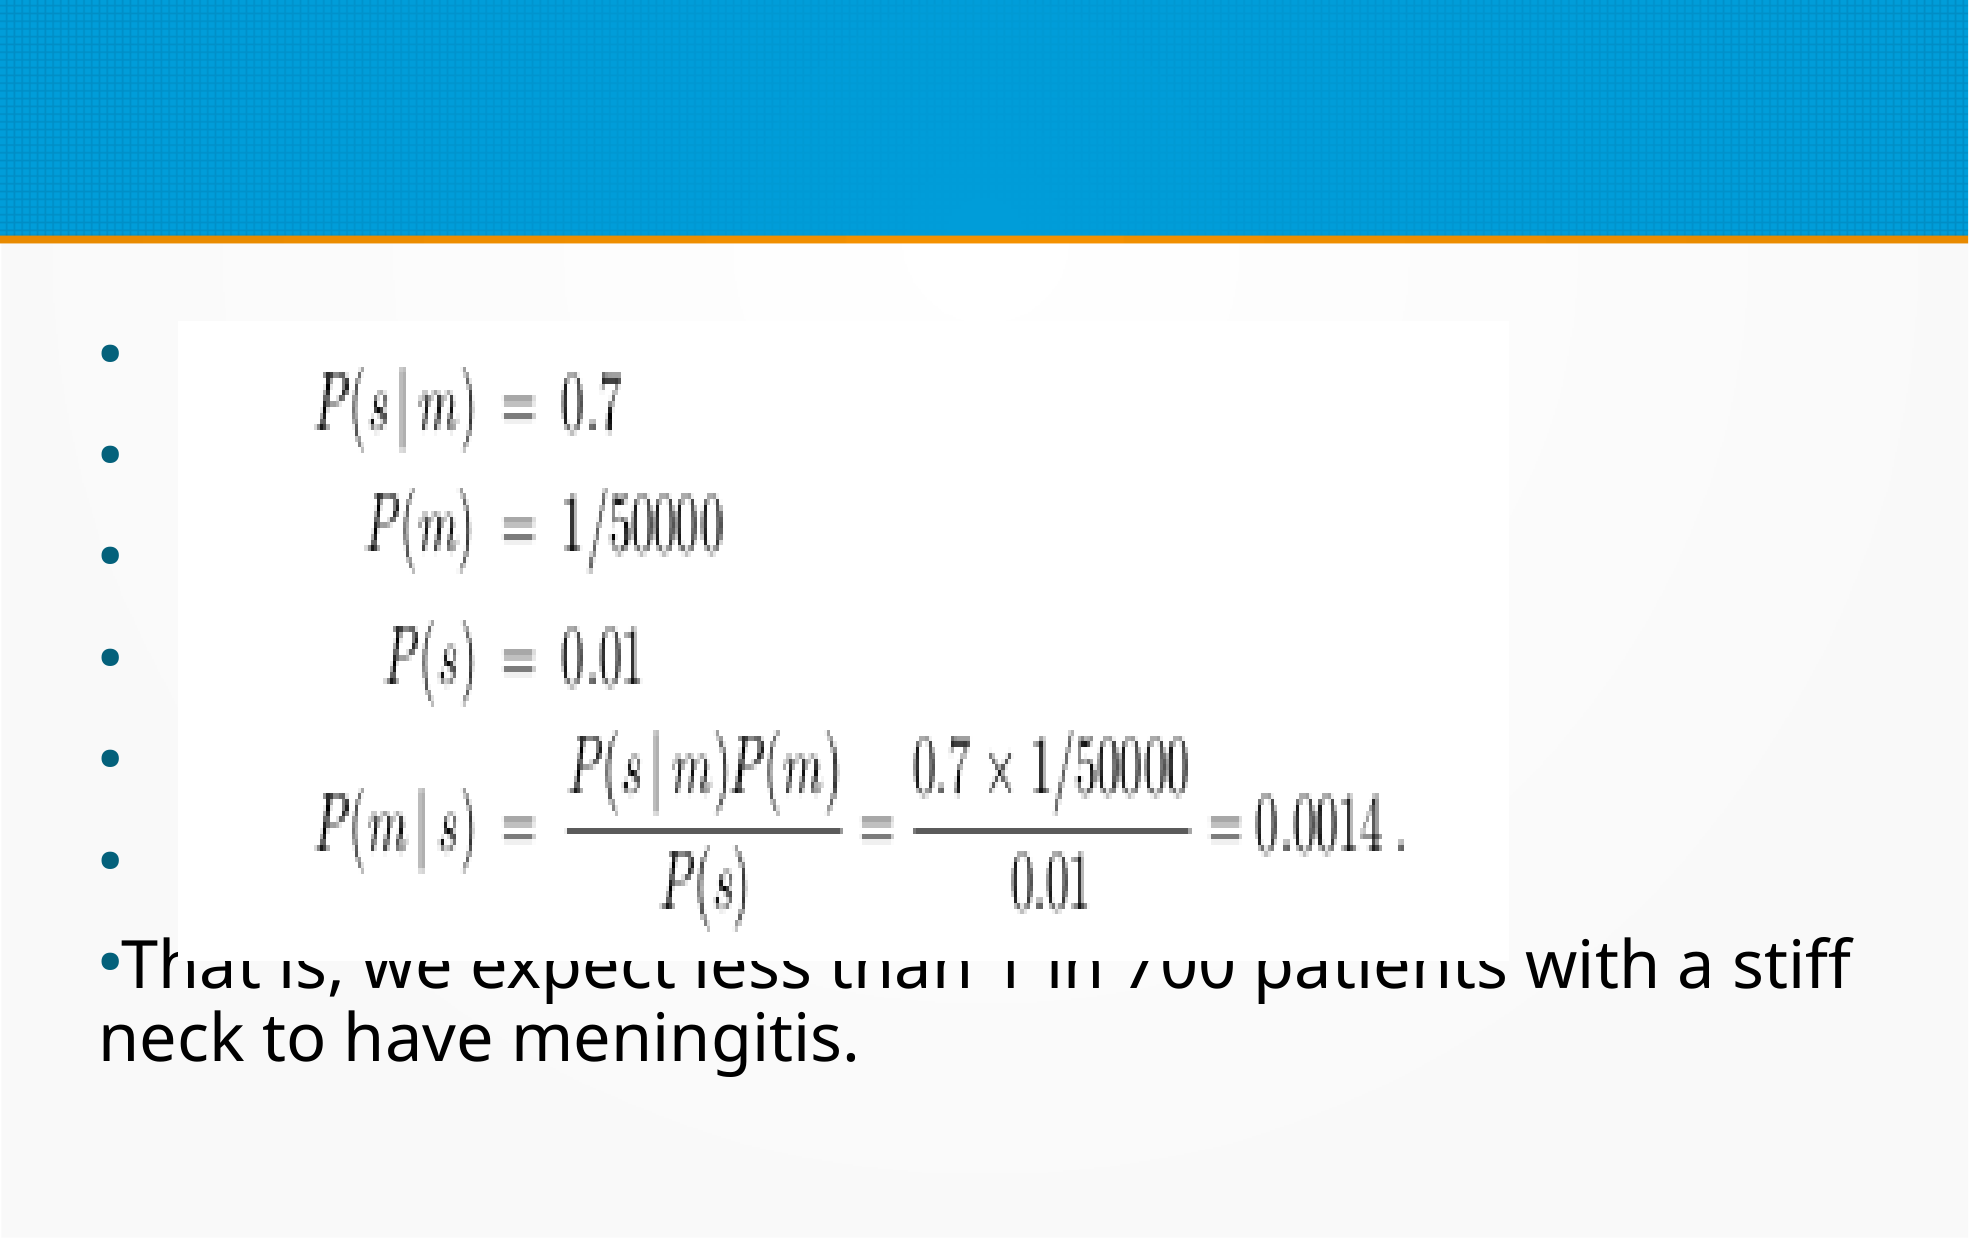

#
That is, we expect less than 1 in 700 patients with a stiff neck to have meningitis.